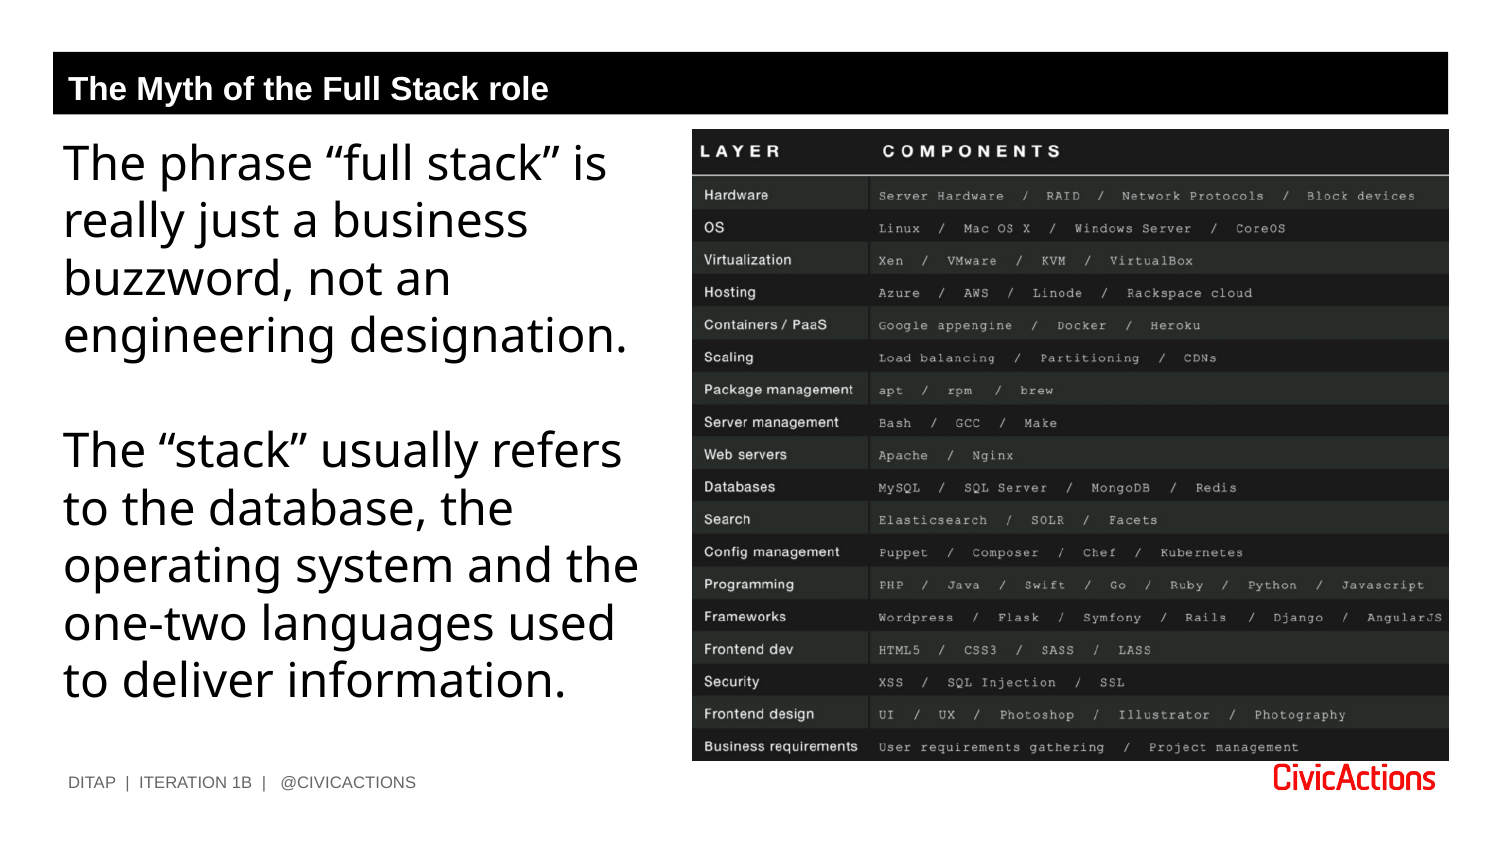

The Myth of the Full Stack role
The phrase “full stack” is really just a business buzzword, not an engineering designation.
The “stack” usually refers to the database, the operating system and the one-two languages used to deliver information.